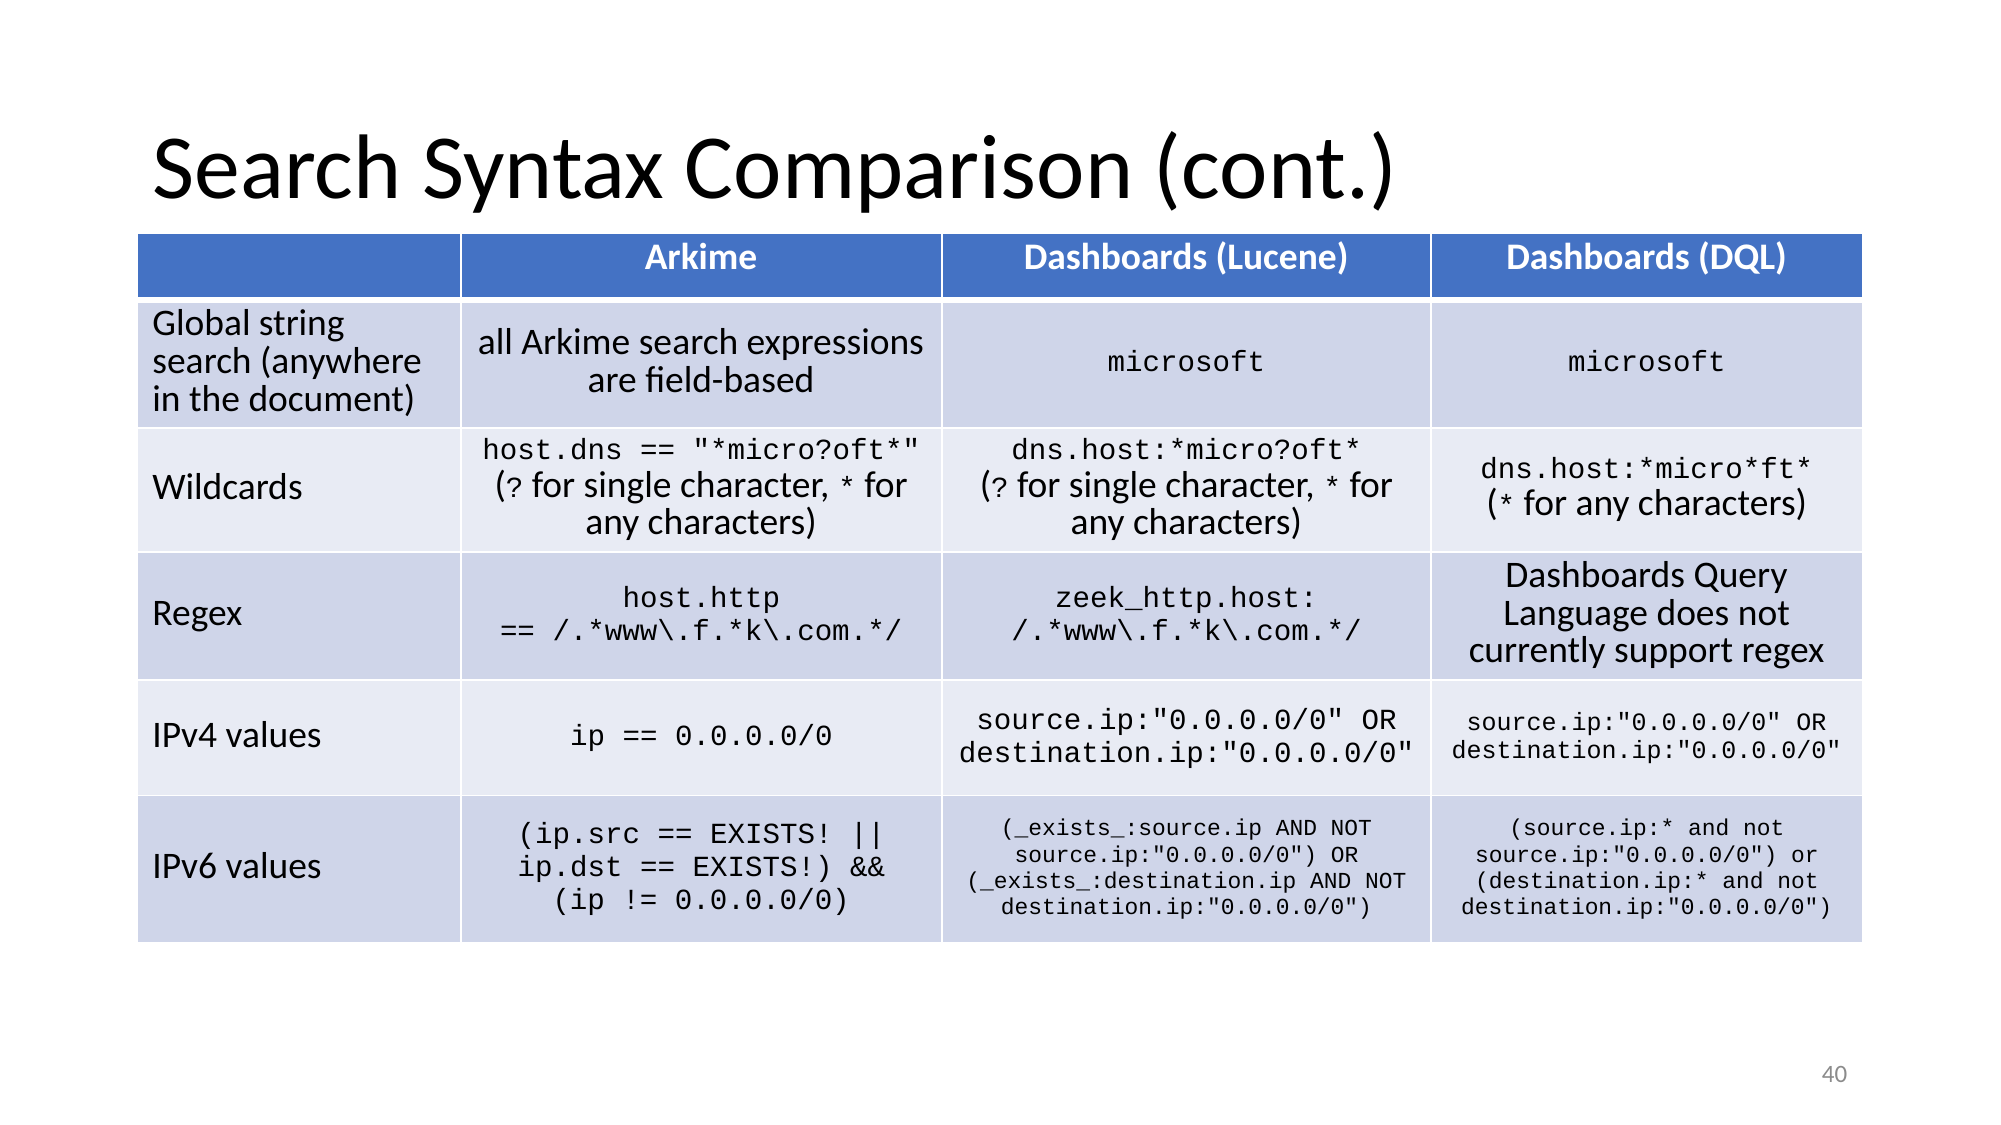

# Search Syntax Comparison (cont.)
| | Arkime | Dashboards (Lucene) | Dashboards (DQL) |
| --- | --- | --- | --- |
| Global string search (anywhere in the document) | all Arkime search expressions are field-based | microsoft | microsoft |
| Wildcards | host.dns == "\*micro?oft\*" (? for single character, \* for any characters) | dns.host:\*micro?oft\* (? for single character, \* for any characters) | dns.host:\*micro\*ft\* (\* for any characters) |
| Regex | host.http == /.\*www\.f.\*k\.com.\*/ | zeek\_http.host: /.\*www\.f.\*k\.com.\*/ | Dashboards Query Language does not currently support regex |
| IPv4 values | ip == 0.0.0.0/0 | source.ip:"0.0.0.0/0" OR destination.ip:"0.0.0.0/0" | source.ip:"0.0.0.0/0" OR destination.ip:"0.0.0.0/0" |
| IPv6 values | (ip.src == EXISTS! || ip.dst == EXISTS!) && (ip != 0.0.0.0/0) | (\_exists\_:source.ip AND NOT source.ip:"0.0.0.0/0") OR (\_exists\_:destination.ip AND NOT destination.ip:"0.0.0.0/0") | (source.ip:\* and not source.ip:"0.0.0.0/0") or (destination.ip:\* and not destination.ip:"0.0.0.0/0") |